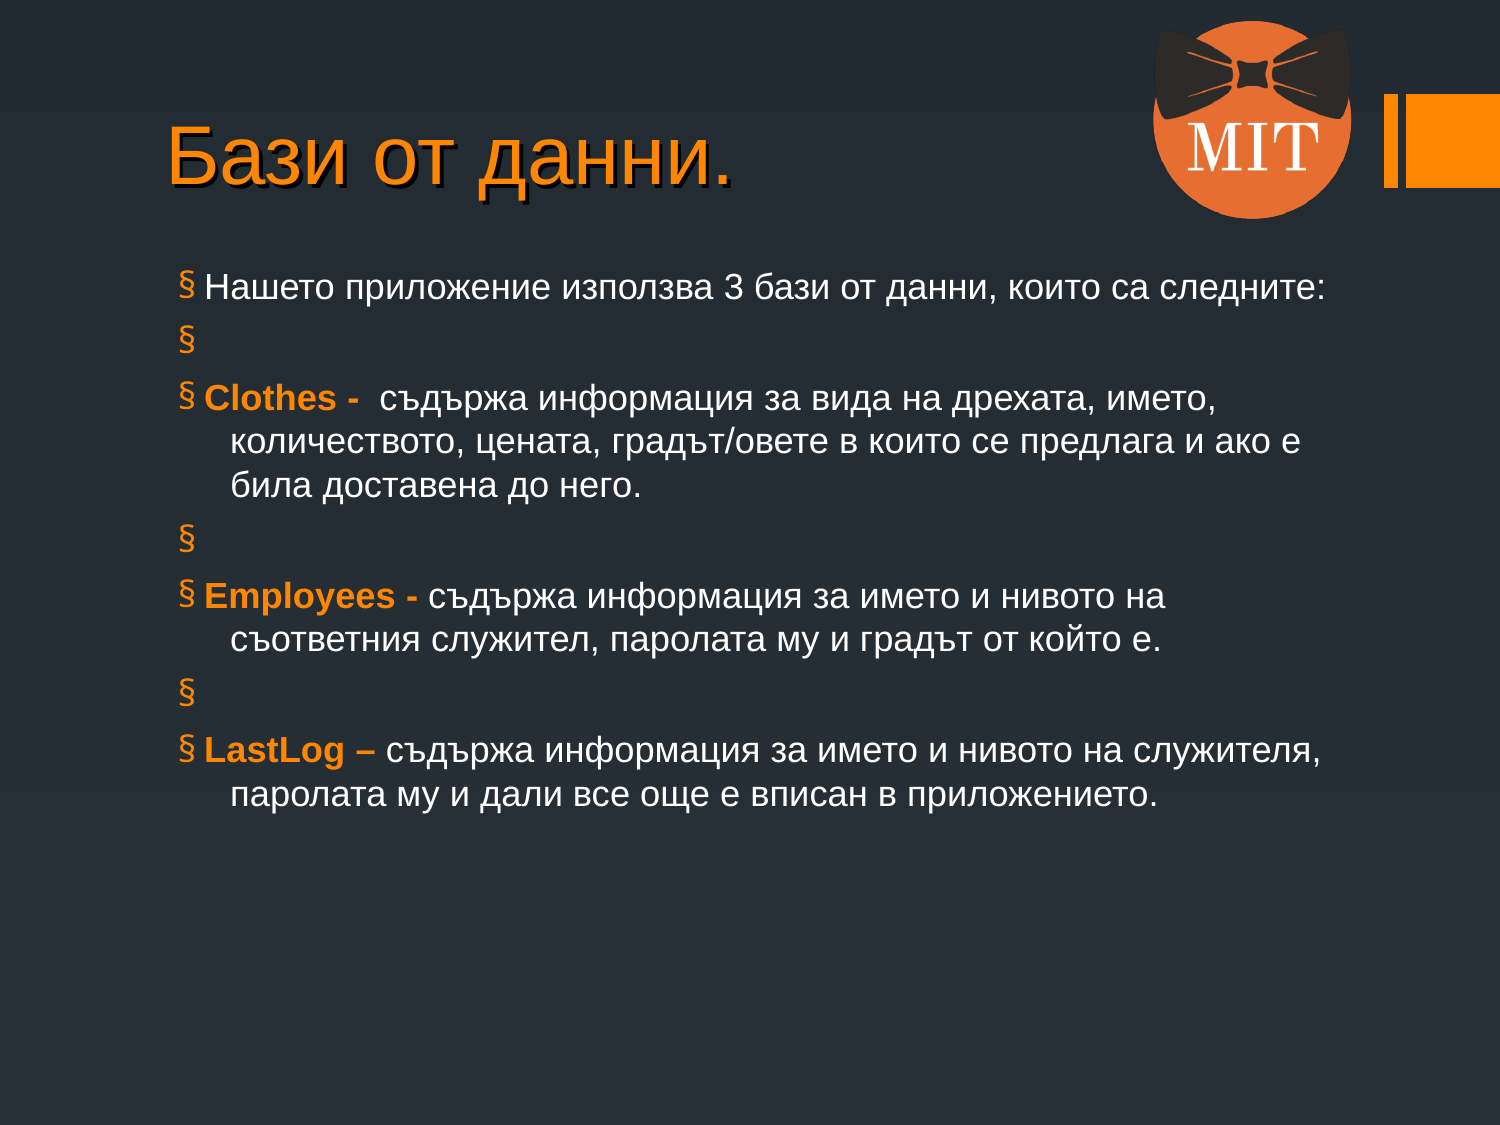

# Бази от данни.
Нашето приложение използва 3 бази от данни, които са следните:
Clothes - съдържа информация за вида на дрехата, името, количеството, цената, градът/овете в които се предлага и ако е била доставена до него.
Employees - съдържа информация за името и нивото на съответния служител, паролата му и градът от който е.
LastLog – съдържа информация за името и нивото на служителя, паролата му и дали все още е вписан в приложението.